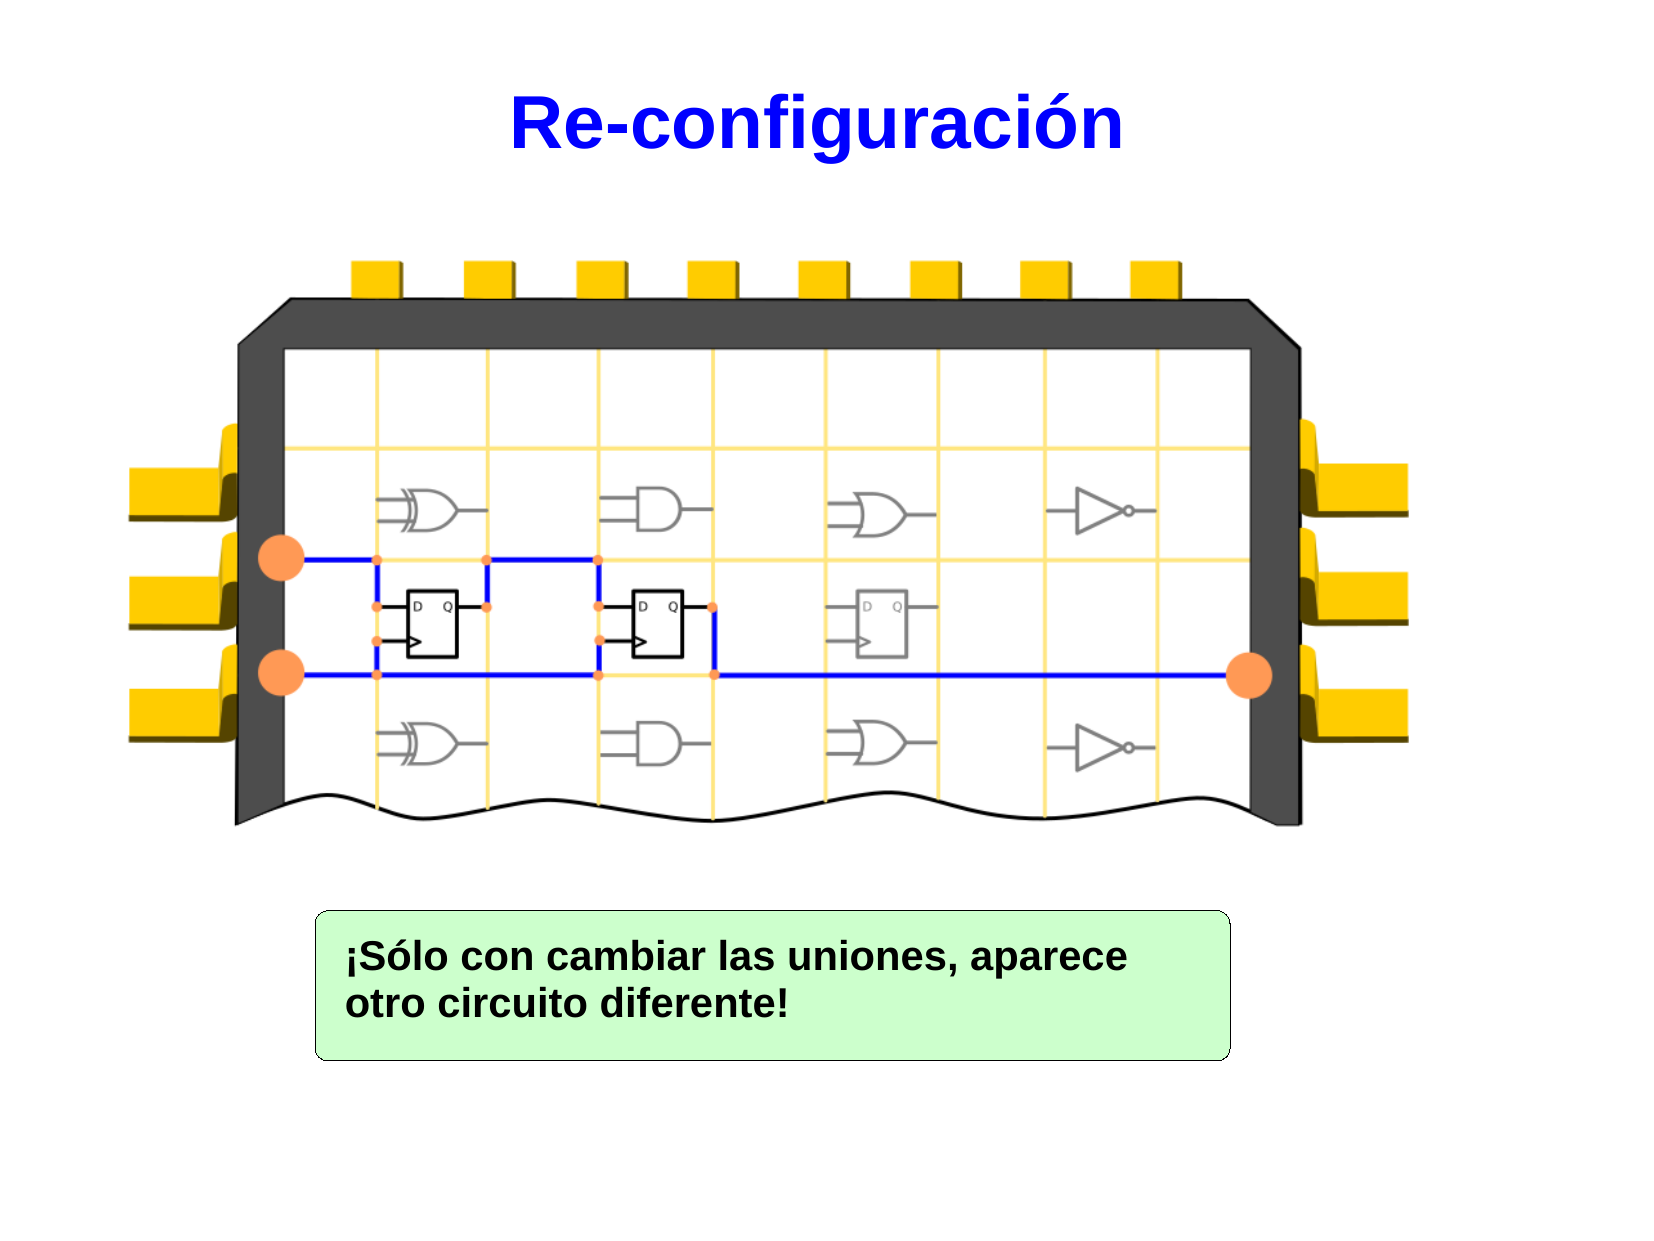

Re-configuración
¡Sólo con cambiar las uniones, aparece otro circuito diferente!